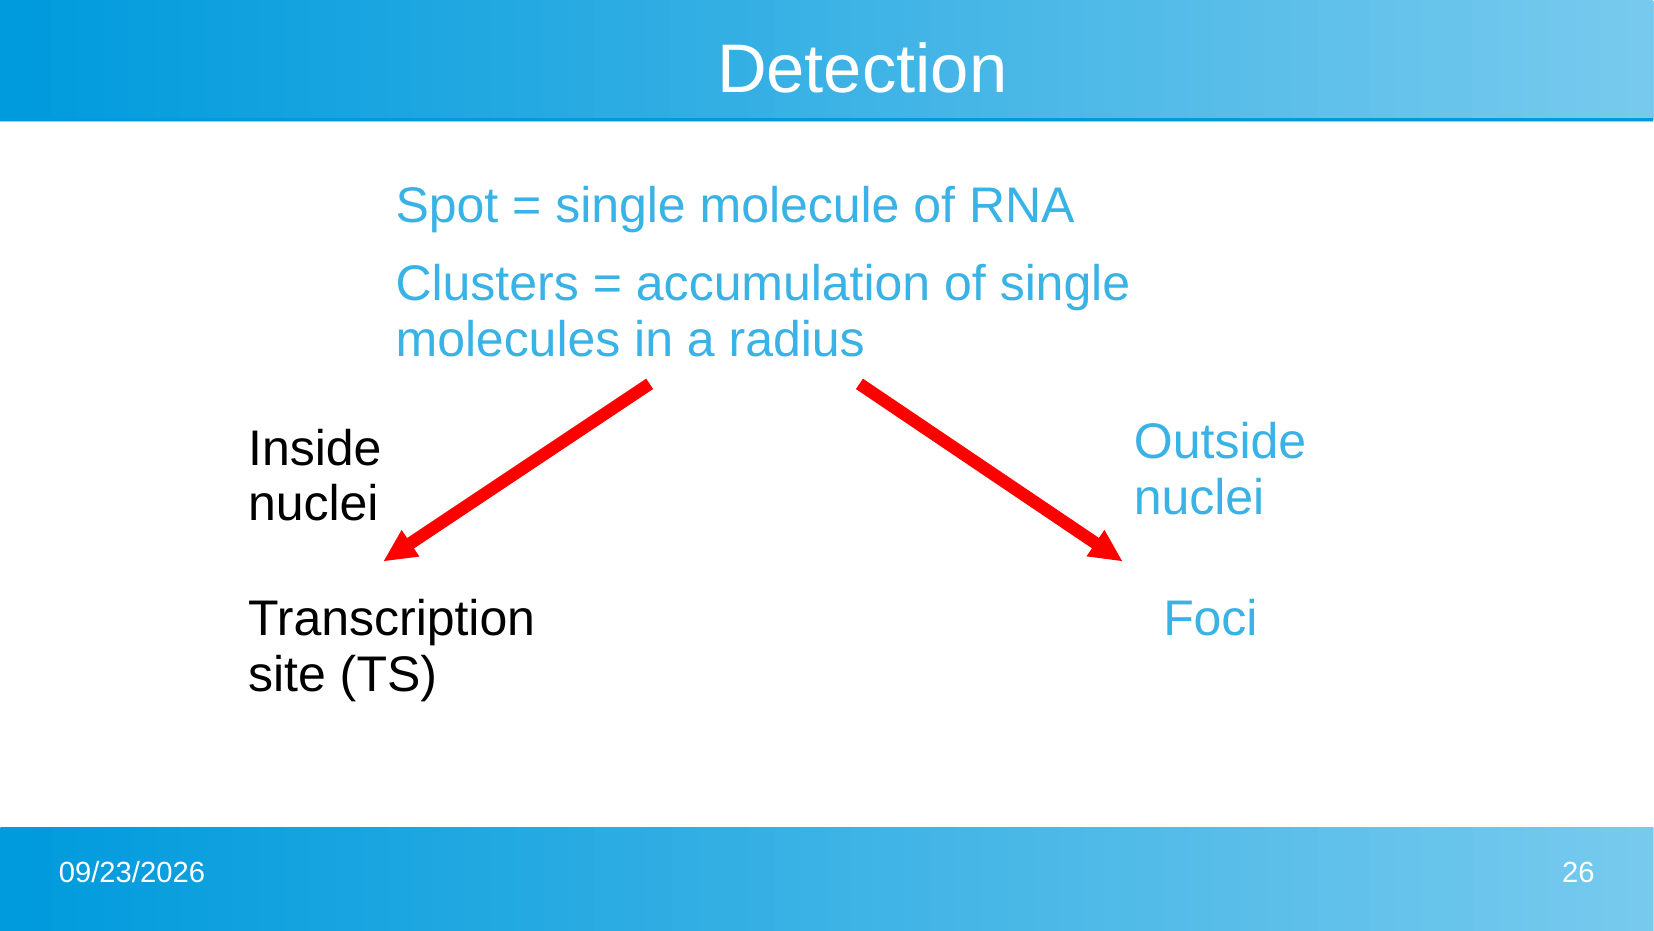

# Detection
Spot = single molecule of RNA
Clusters = accumulation of single molecules in a radius
Outside nuclei
Inside nuclei
Transcription site (TS)
Foci
26